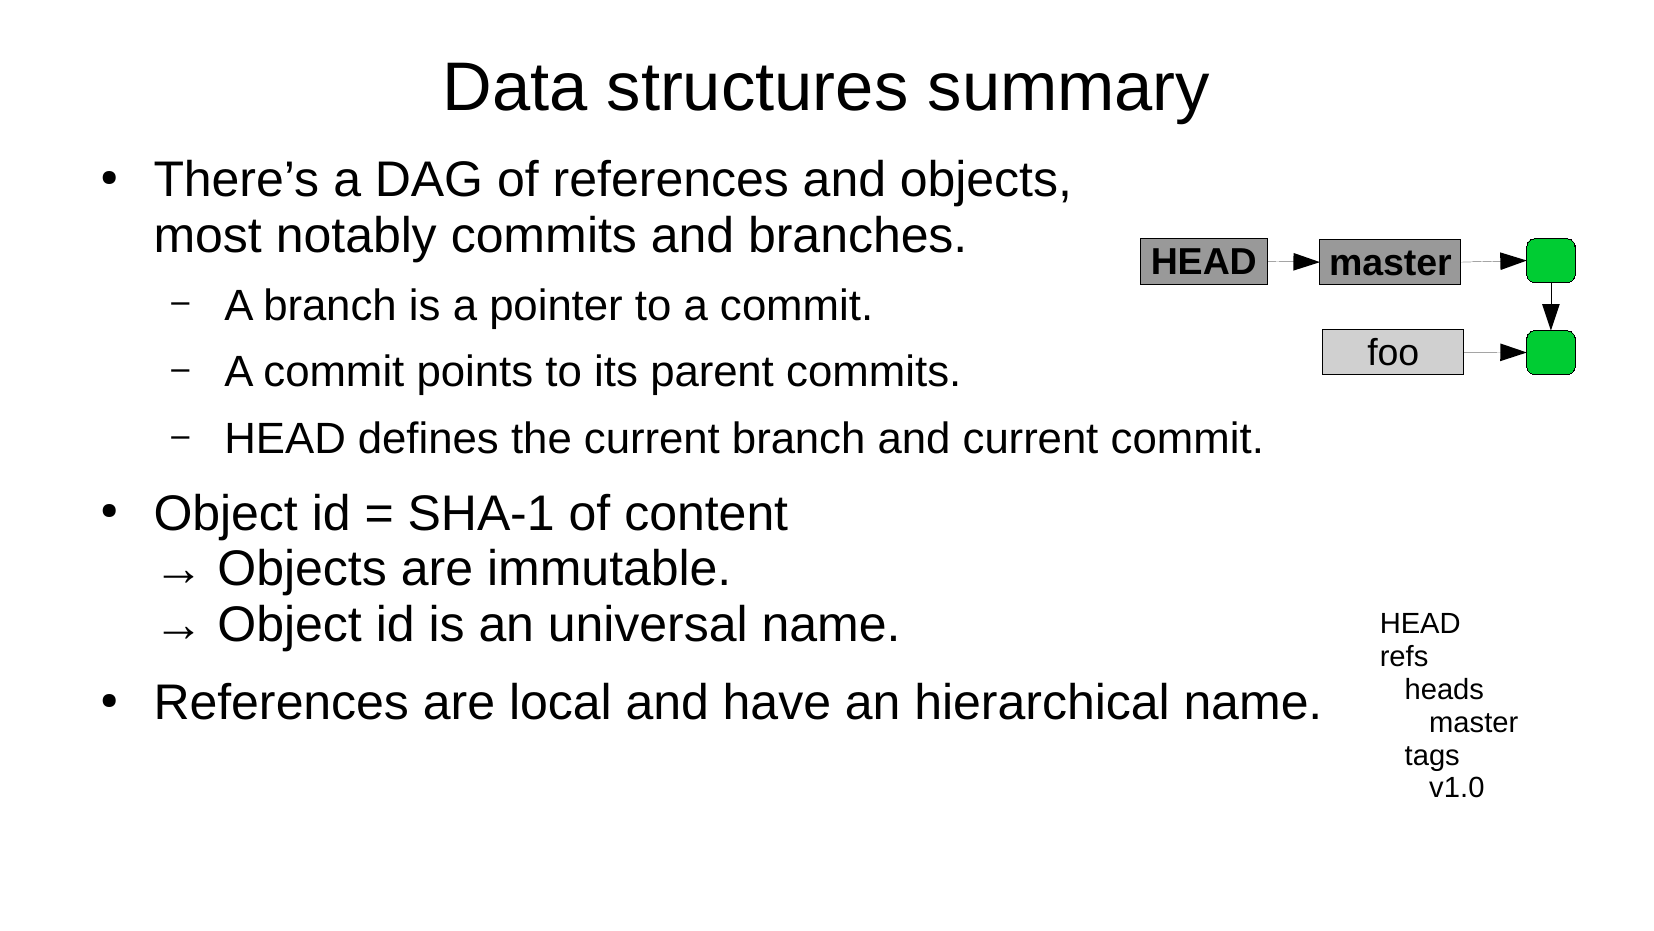

# Data structures summary
There’s a DAG of references and objects,
most notably commits and branches.
A branch is a pointer to a commit.
A commit points to its parent commits.
HEAD defines the current branch and current commit.
Object id = SHA-1 of content
→ Objects are immutable.
→ Object id is an universal name.
References are local and have an hierarchical name.
HEAD
master
foo
HEAD
refs
 heads
 master
 tags
 v1.0